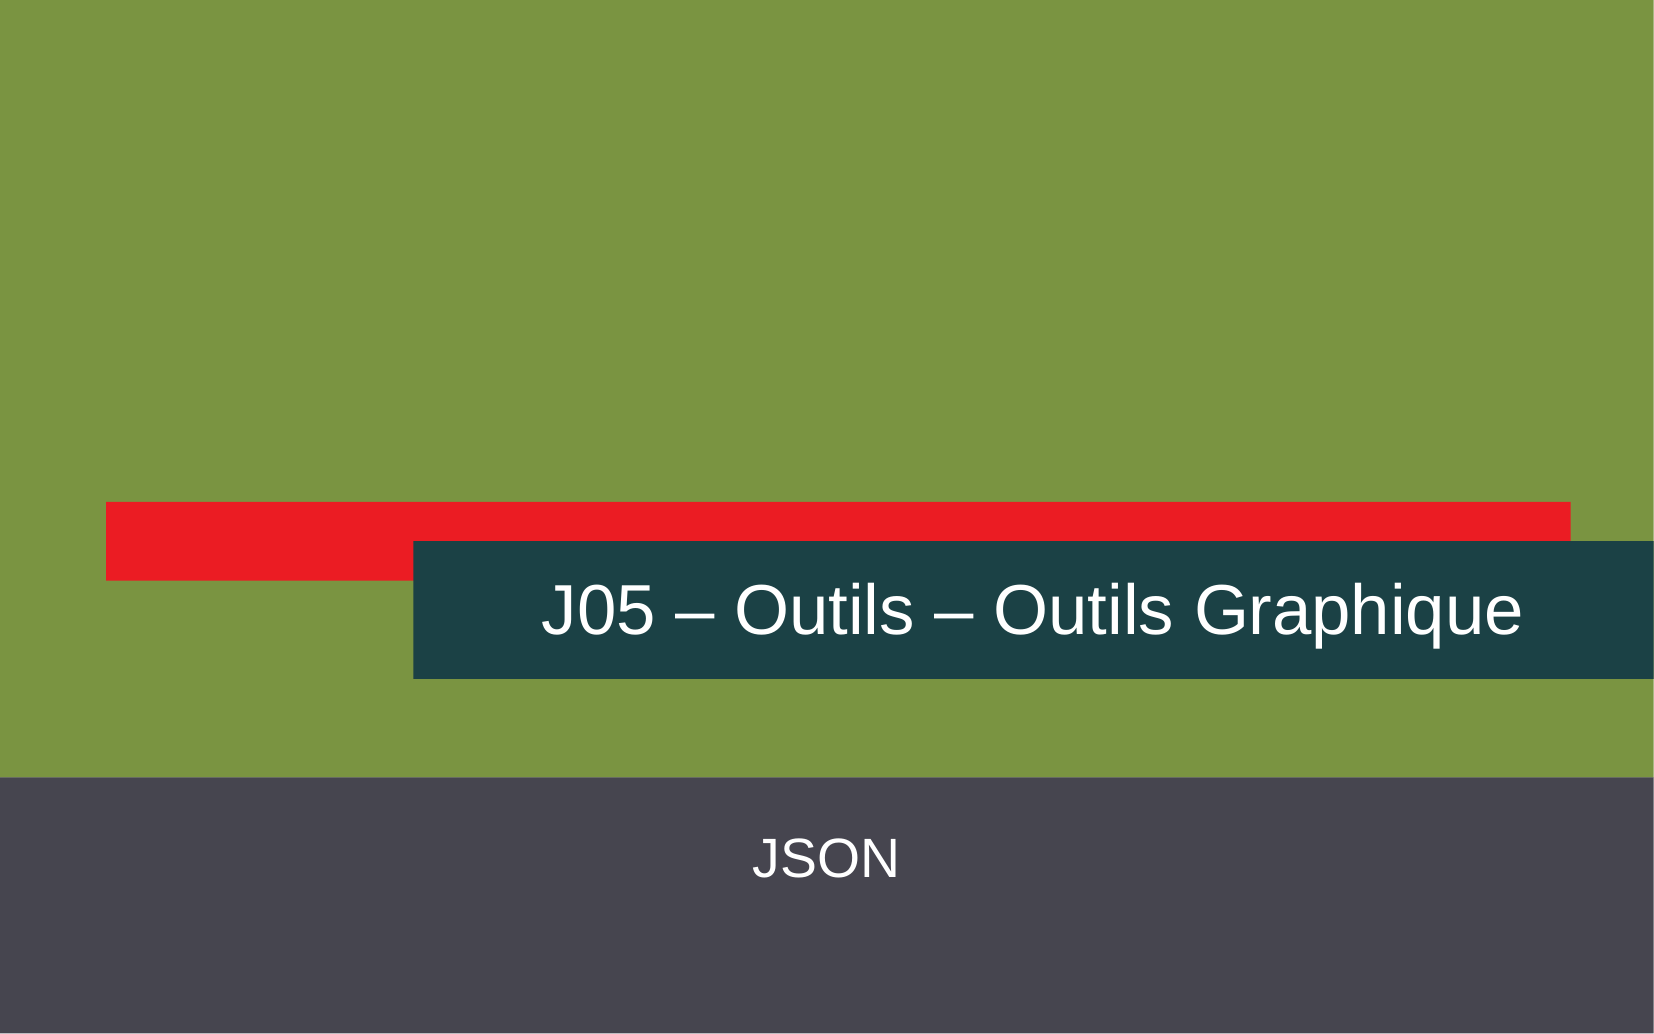

# J05 – Outils – Outils Graphique
JSON